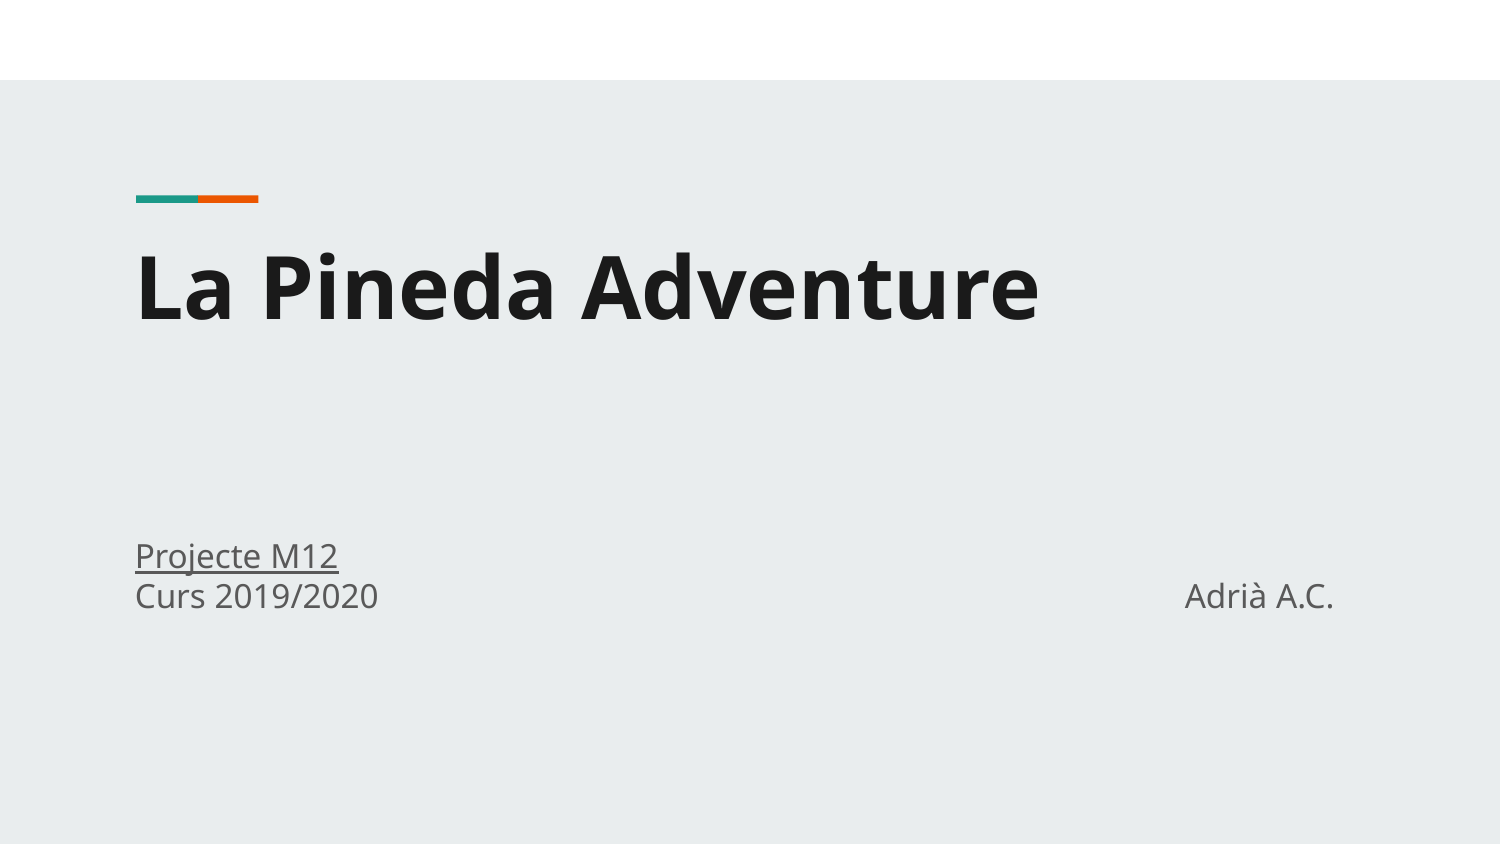

# La Pineda Adventure
Projecte M12
Curs 2019/2020											Adrià A.C.